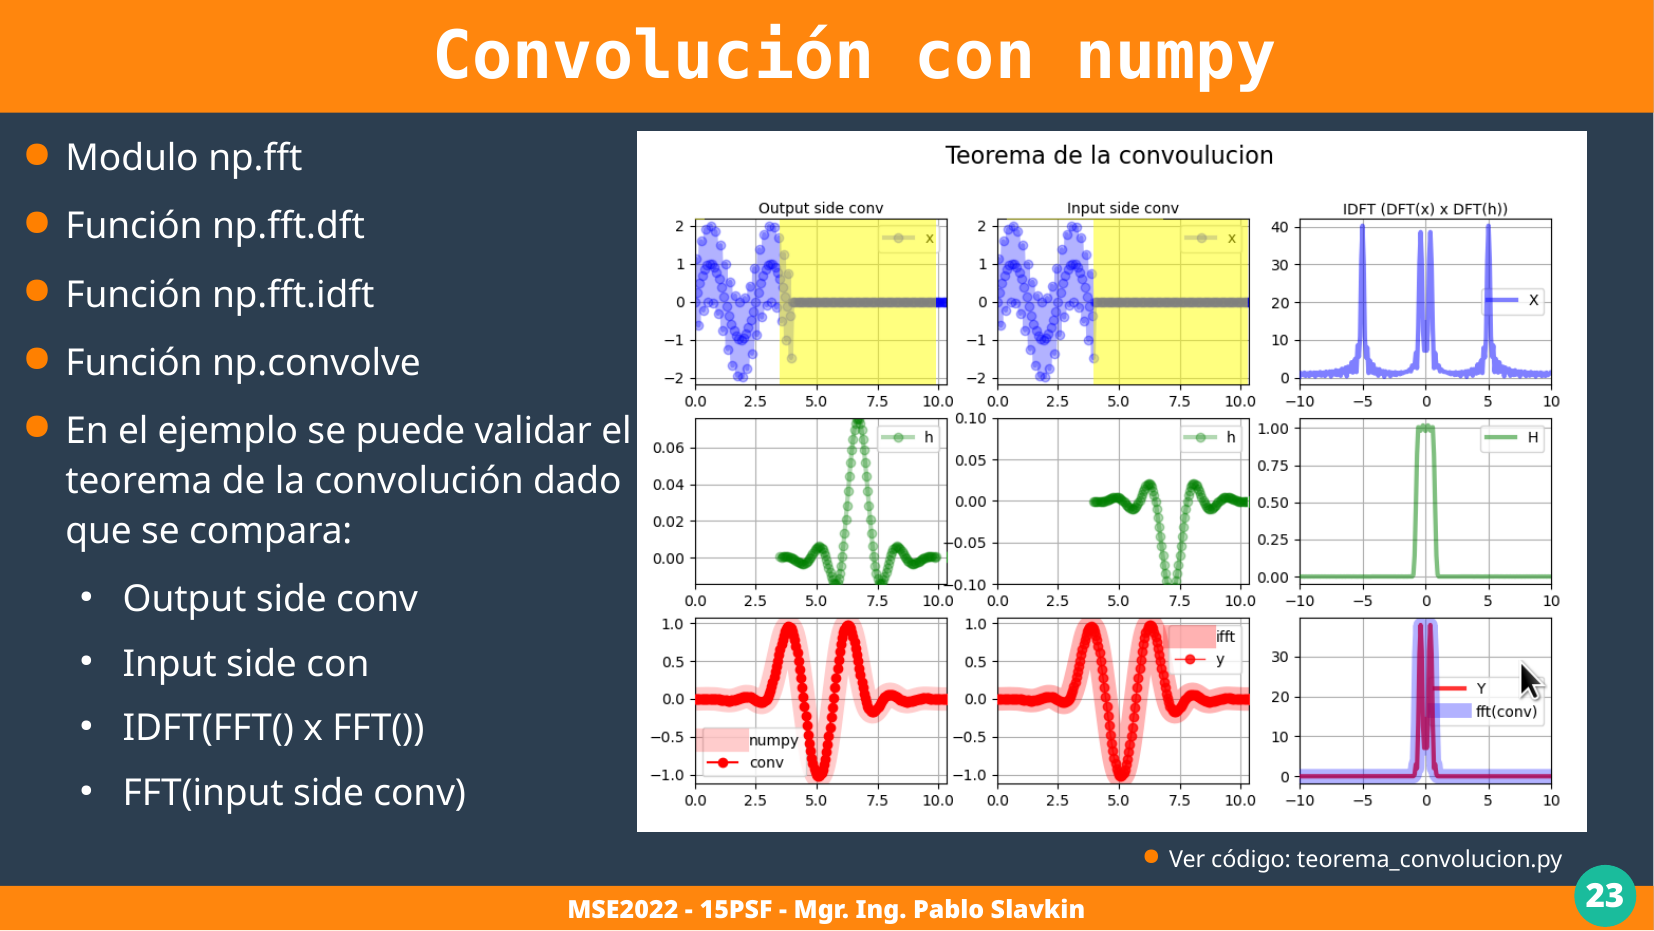

Convolución con numpy
# Modulo np.fft
Función np.fft.dft
Función np.fft.idft
Función np.convolve
En el ejemplo se puede validar el teorema de la convolución dado que se compara:
Output side conv
Input side con
IDFT(FFT() x FFT())
FFT(input side conv)
Ver código: teorema_convolucion.py
MSE2022 - 15PSF - Mgr. Ing. Pablo Slavkin